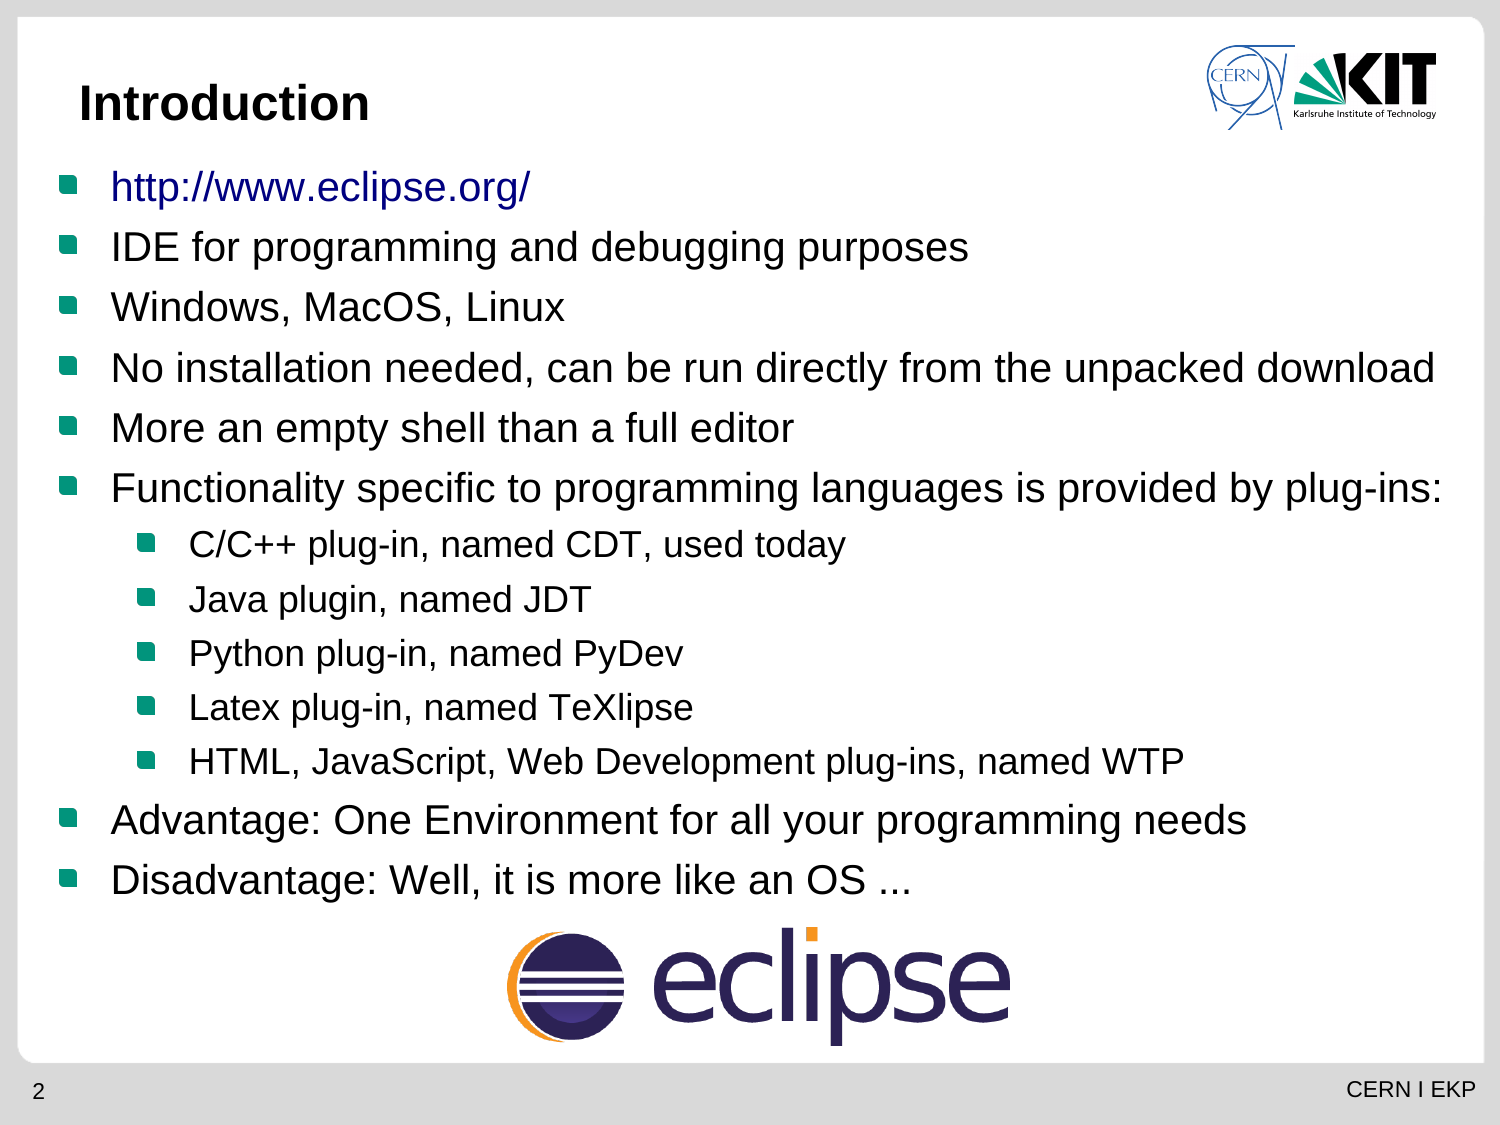

# Introduction
http://www.eclipse.org/
IDE for programming and debugging purposes
Windows, MacOS, Linux
No installation needed, can be run directly from the unpacked download
More an empty shell than a full editor
Functionality specific to programming languages is provided by plug-ins:
C/C++ plug-in, named CDT, used today
Java plugin, named JDT
Python plug-in, named PyDev
Latex plug-in, named TeXlipse
HTML, JavaScript, Web Development plug-ins, named WTP
Advantage: One Environment for all your programming needs
Disadvantage: Well, it is more like an OS ...
2